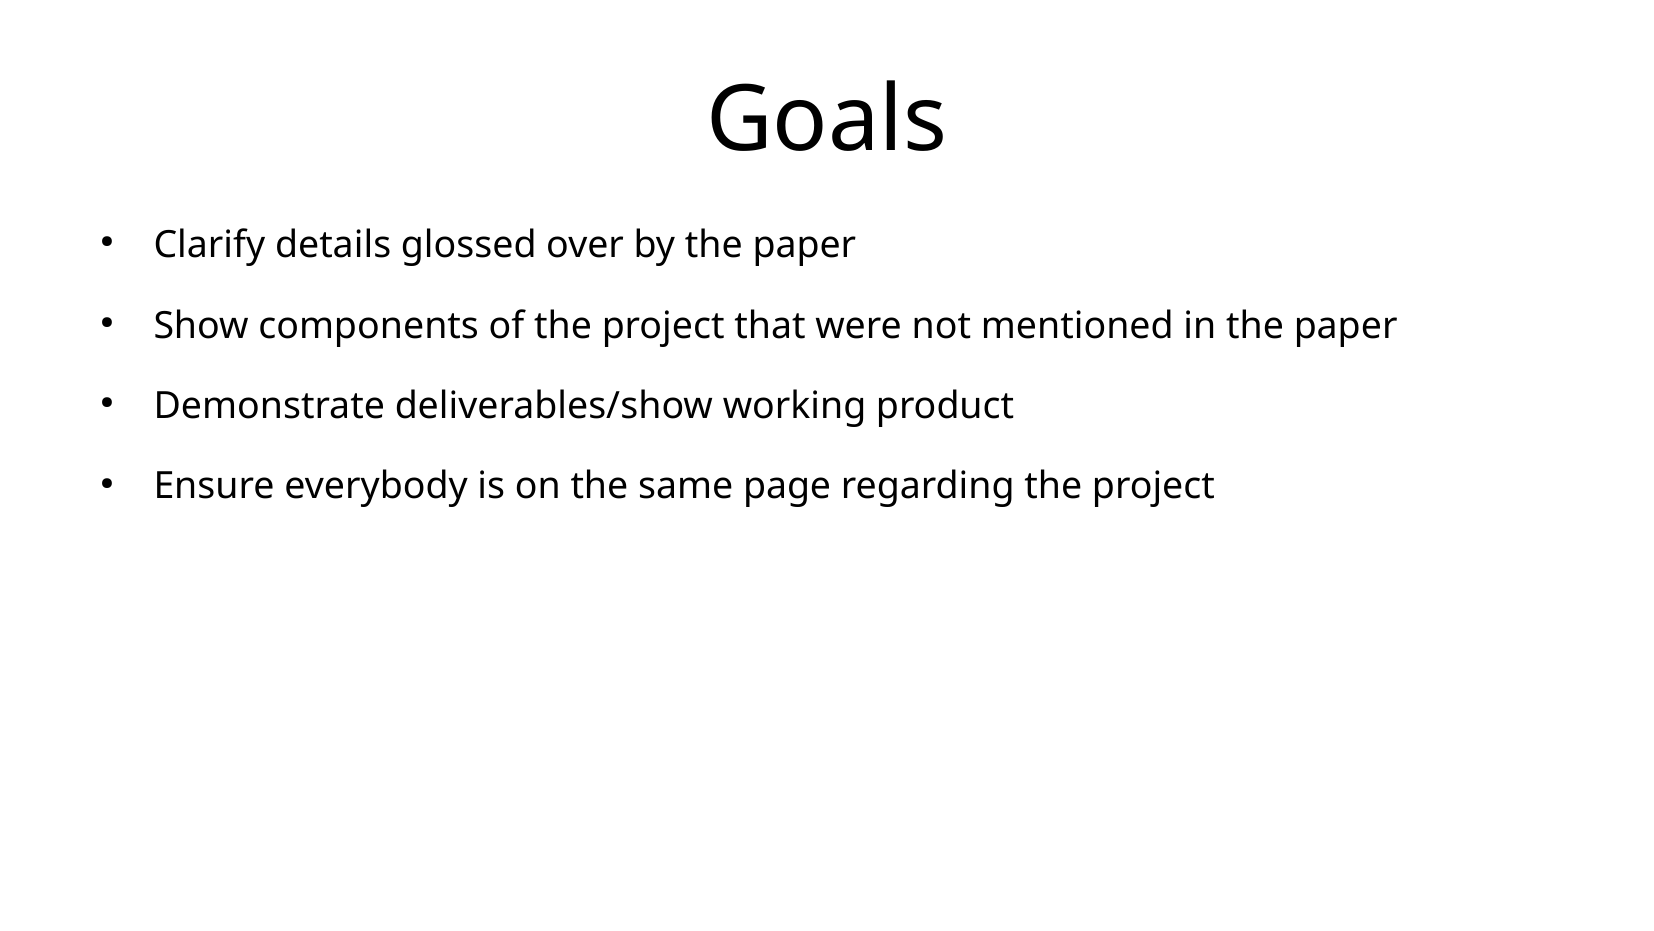

# Goals
Clarify details glossed over by the paper
Show components of the project that were not mentioned in the paper
Demonstrate deliverables/show working product
Ensure everybody is on the same page regarding the project